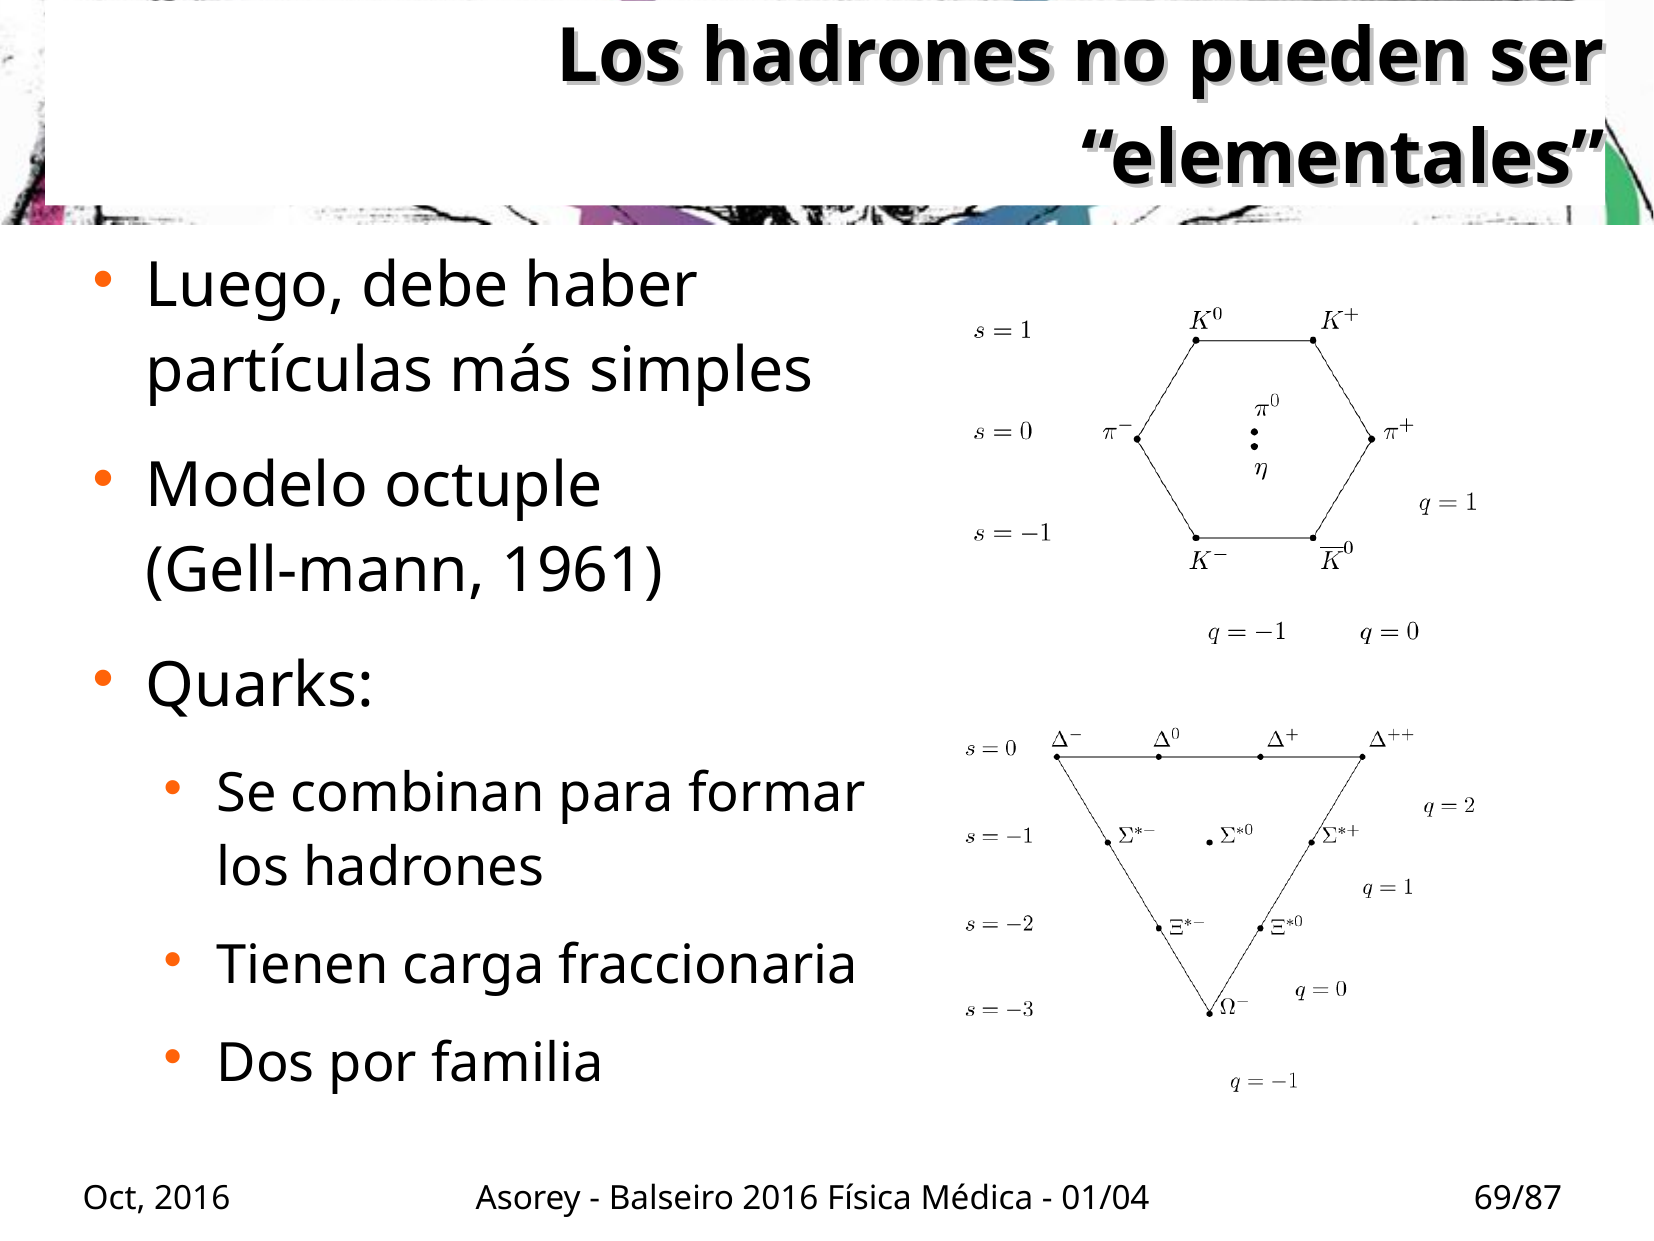

Los hadrones no pueden ser “elementales”
# Luego, debe haber partículas más simples
Modelo octuple
(Gell-mann, 1961)
Quarks:
Se combinan para formar los hadrones
Tienen carga fraccionaria
Dos por familia
Oct, 2016
Asorey - Balseiro 2016 Física Médica - 01/04
69